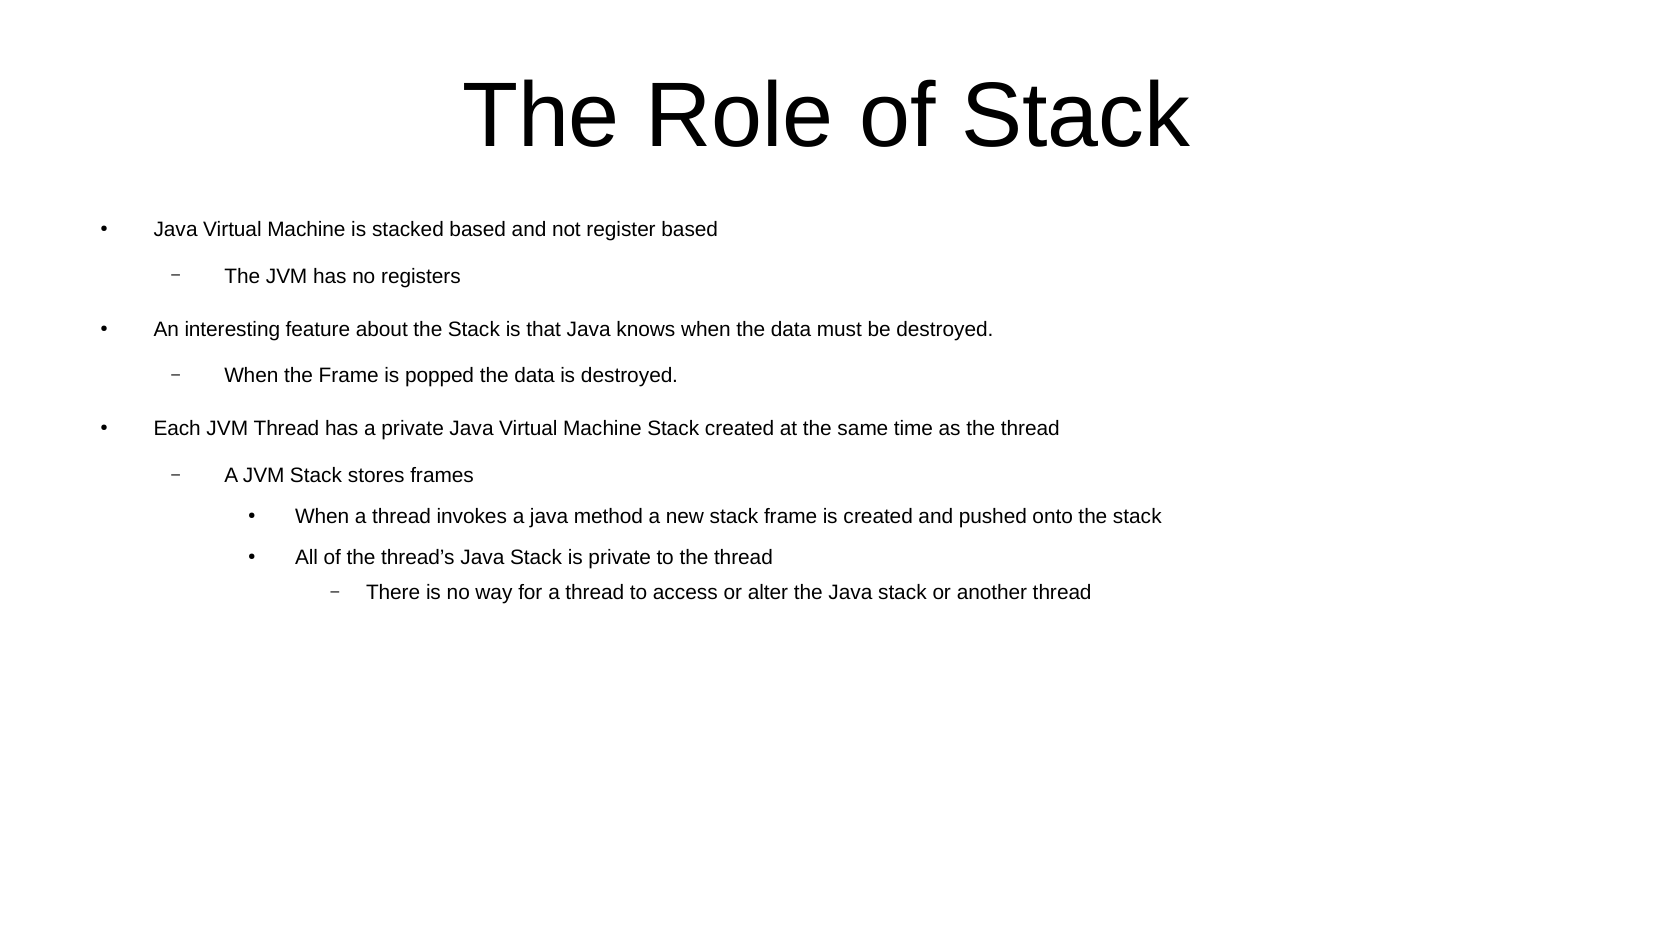

# The Role of Stack
Java Virtual Machine is stacked based and not register based
The JVM has no registers
An interesting feature about the Stack is that Java knows when the data must be destroyed.
When the Frame is popped the data is destroyed.
Each JVM Thread has a private Java Virtual Machine Stack created at the same time as the thread
A JVM Stack stores frames
When a thread invokes a java method a new stack frame is created and pushed onto the stack
All of the thread’s Java Stack is private to the thread
There is no way for a thread to access or alter the Java stack or another thread